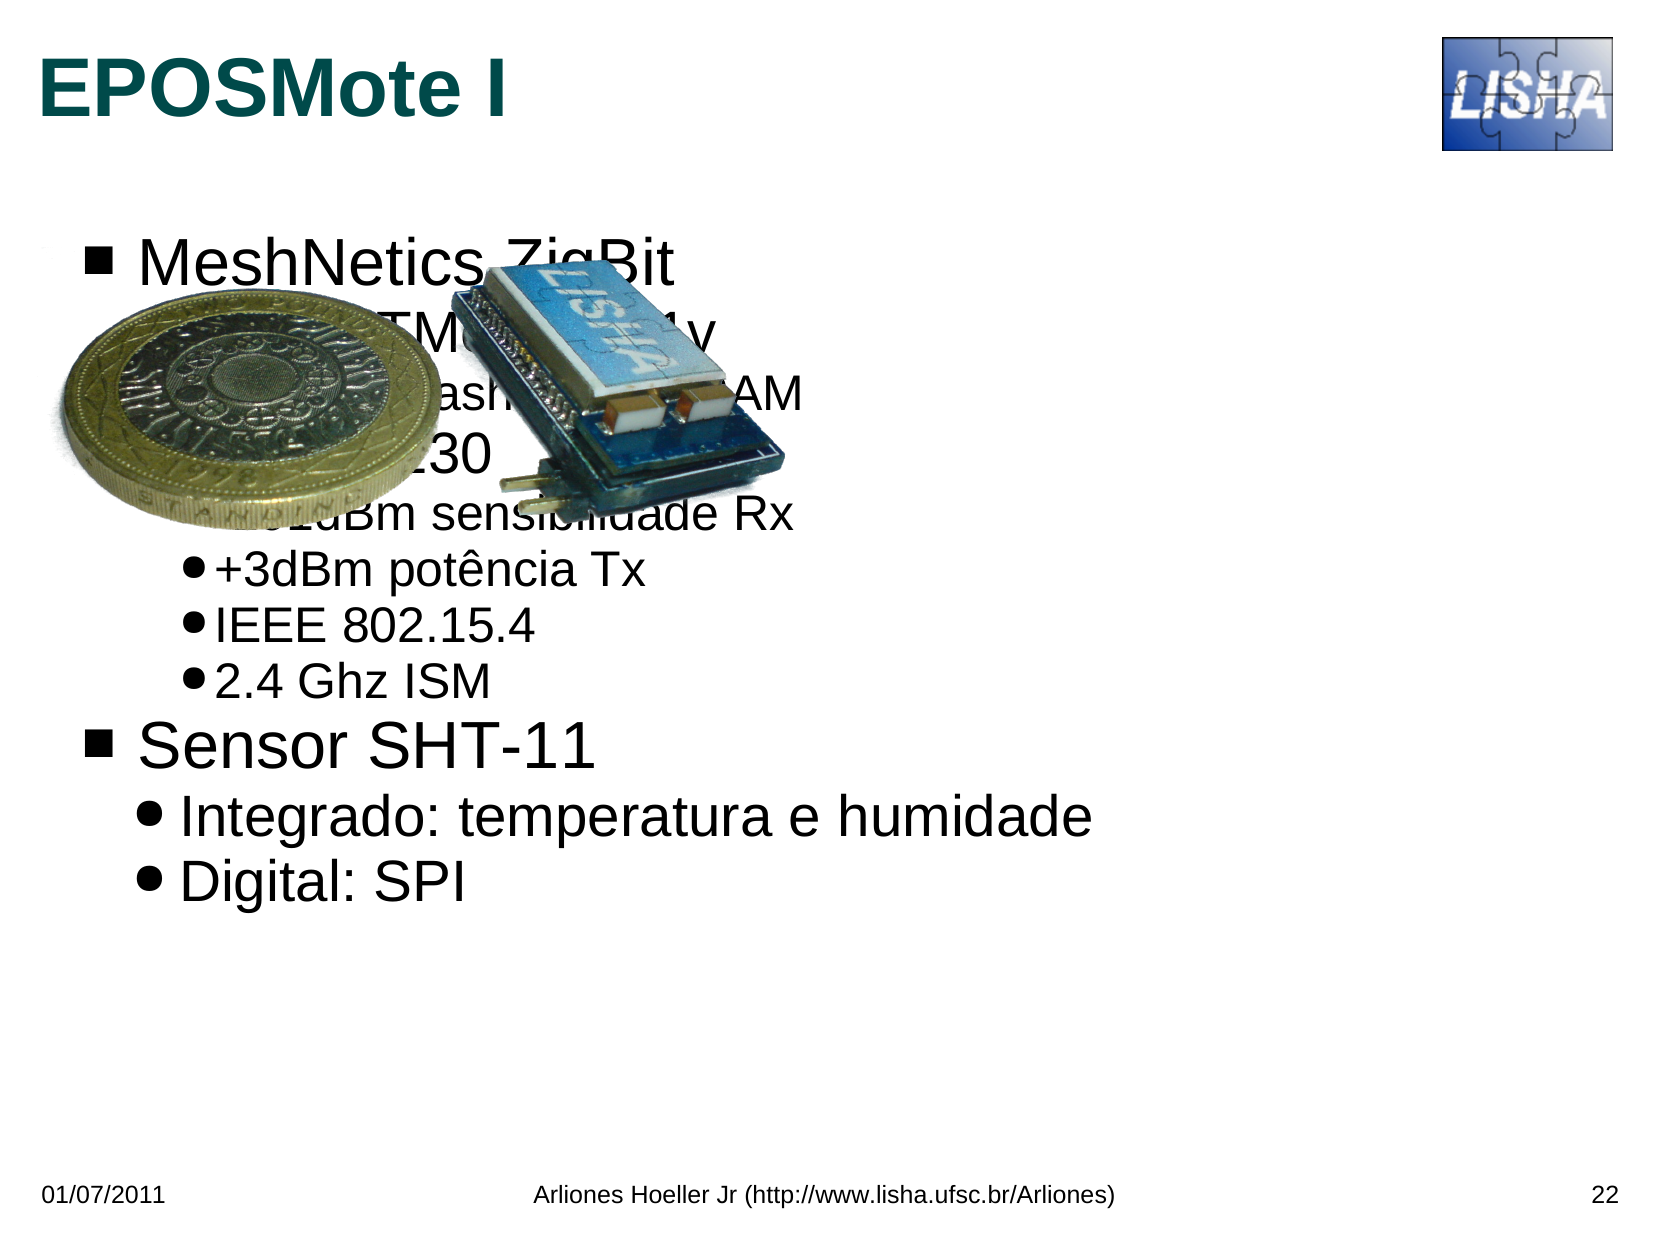

# EPOSMote I
MeshNetics ZigBit
8-bits ATMega1281v
128 KB Flash + 8 KB RAM
AT86RF230
-101dBm sensibilidade Rx
+3dBm potência Tx
IEEE 802.15.4
2.4 Ghz ISM
Sensor SHT-11
Integrado: temperatura e humidade
Digital: SPI